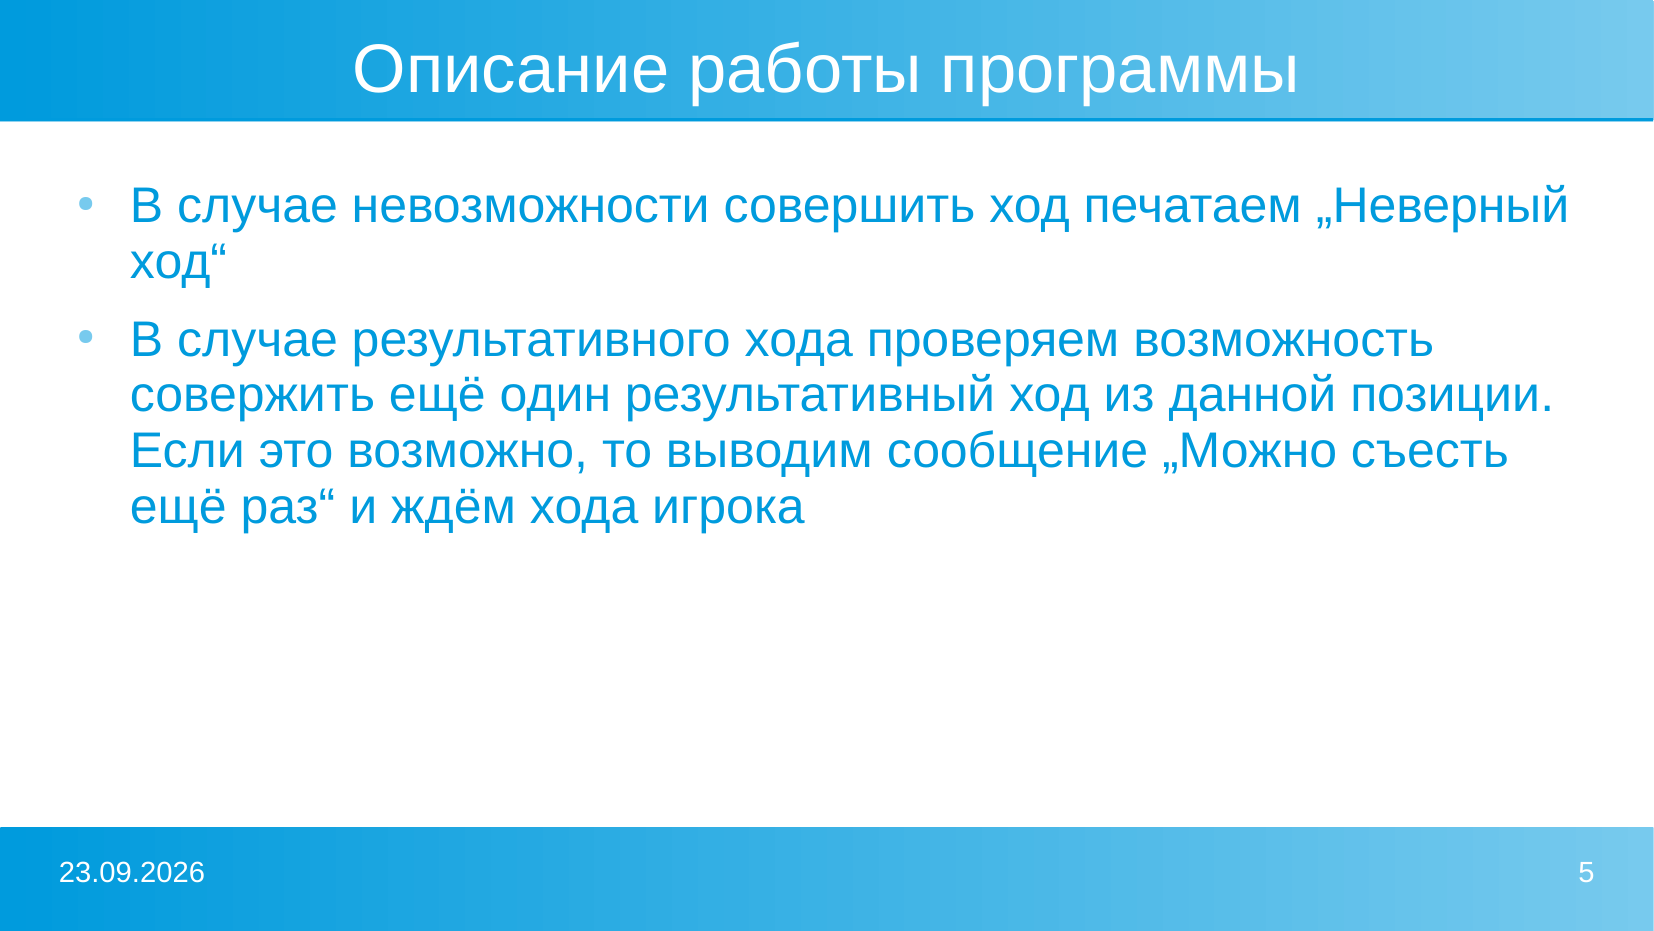

# Описание работы программы
В случае невозможности совершить ход печатаем „Неверный ход“
В случае результативного хода проверяем возможность совержить ещё один результативный ход из данной позиции. Если это возможно, то выводим сообщение „Можно съесть ещё раз“ и ждём хода игрока
5